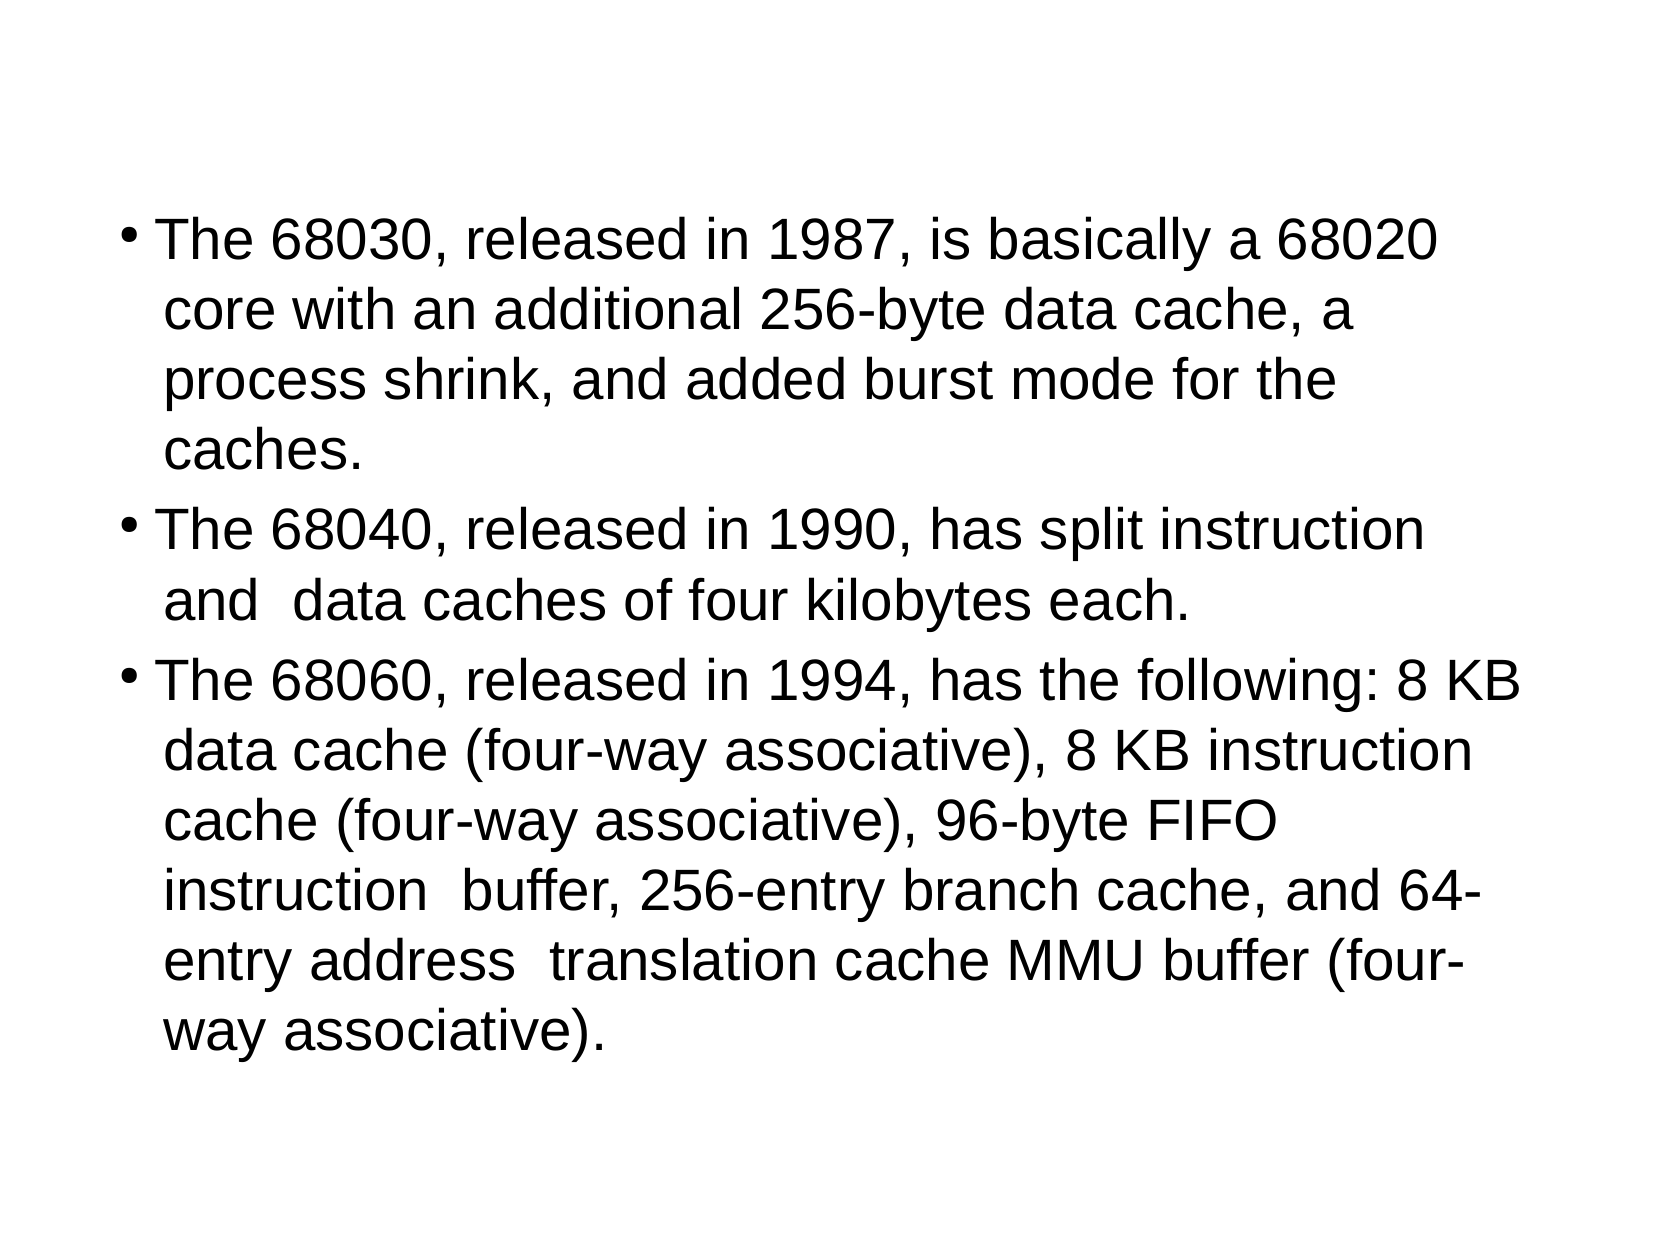

The 68030, released in 1987, is basically a 68020 core with an additional 256-byte data cache, a process shrink, and added burst mode for the caches.
The 68040, released in 1990, has split instruction and data caches of four kilobytes each.
The 68060, released in 1994, has the following: 8 KB data cache (four-way associative), 8 KB instruction cache (four-way associative), 96-byte FIFO instruction buffer, 256-entry branch cache, and 64-entry address translation cache MMU buffer (four-way associative).